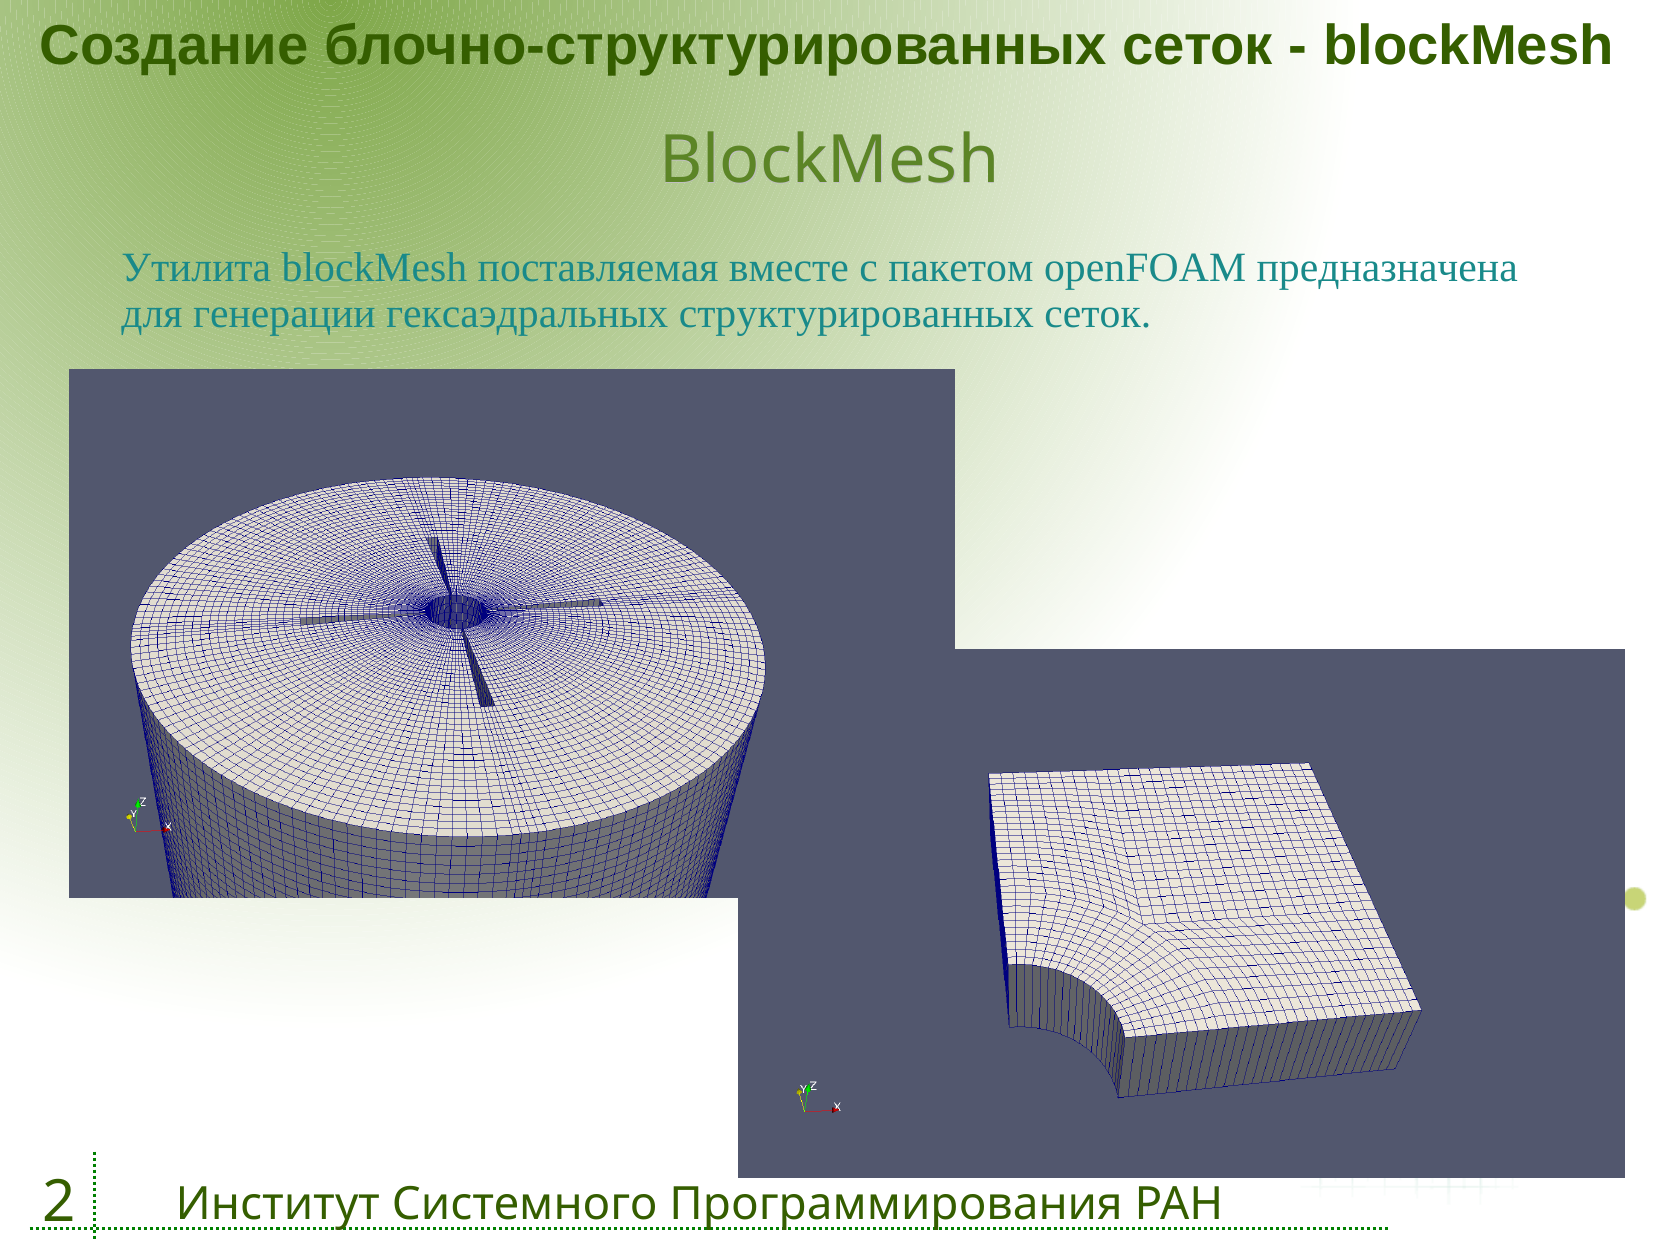

# BlockMesh
Утилита blockMesh поставляемая вместе с пакетом openFOAM предназначена для генерации гексаэдральных структурированных сеток.